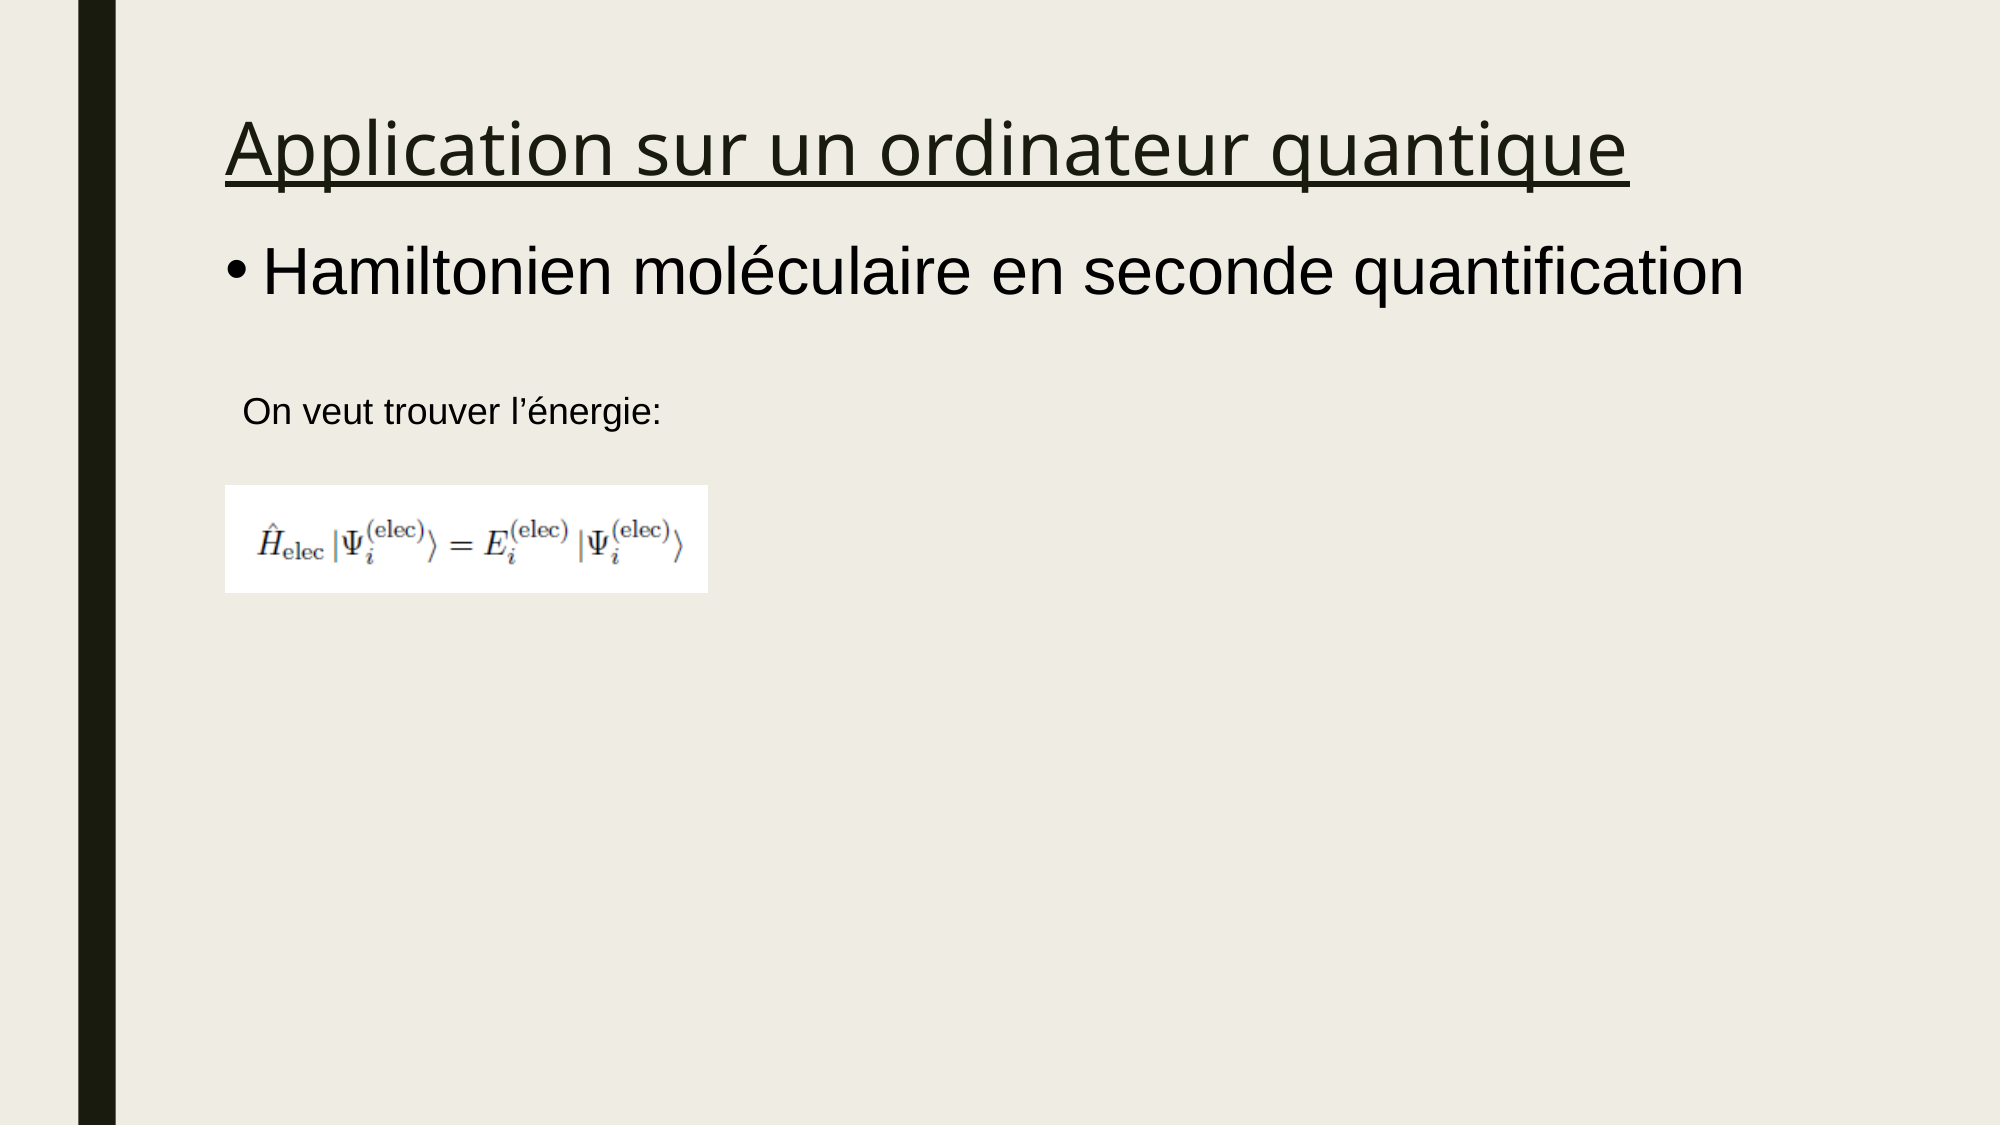

Application sur un ordinateur quantique
# Hamiltonien moléculaire en seconde quantification
On veut trouver l’énergie: